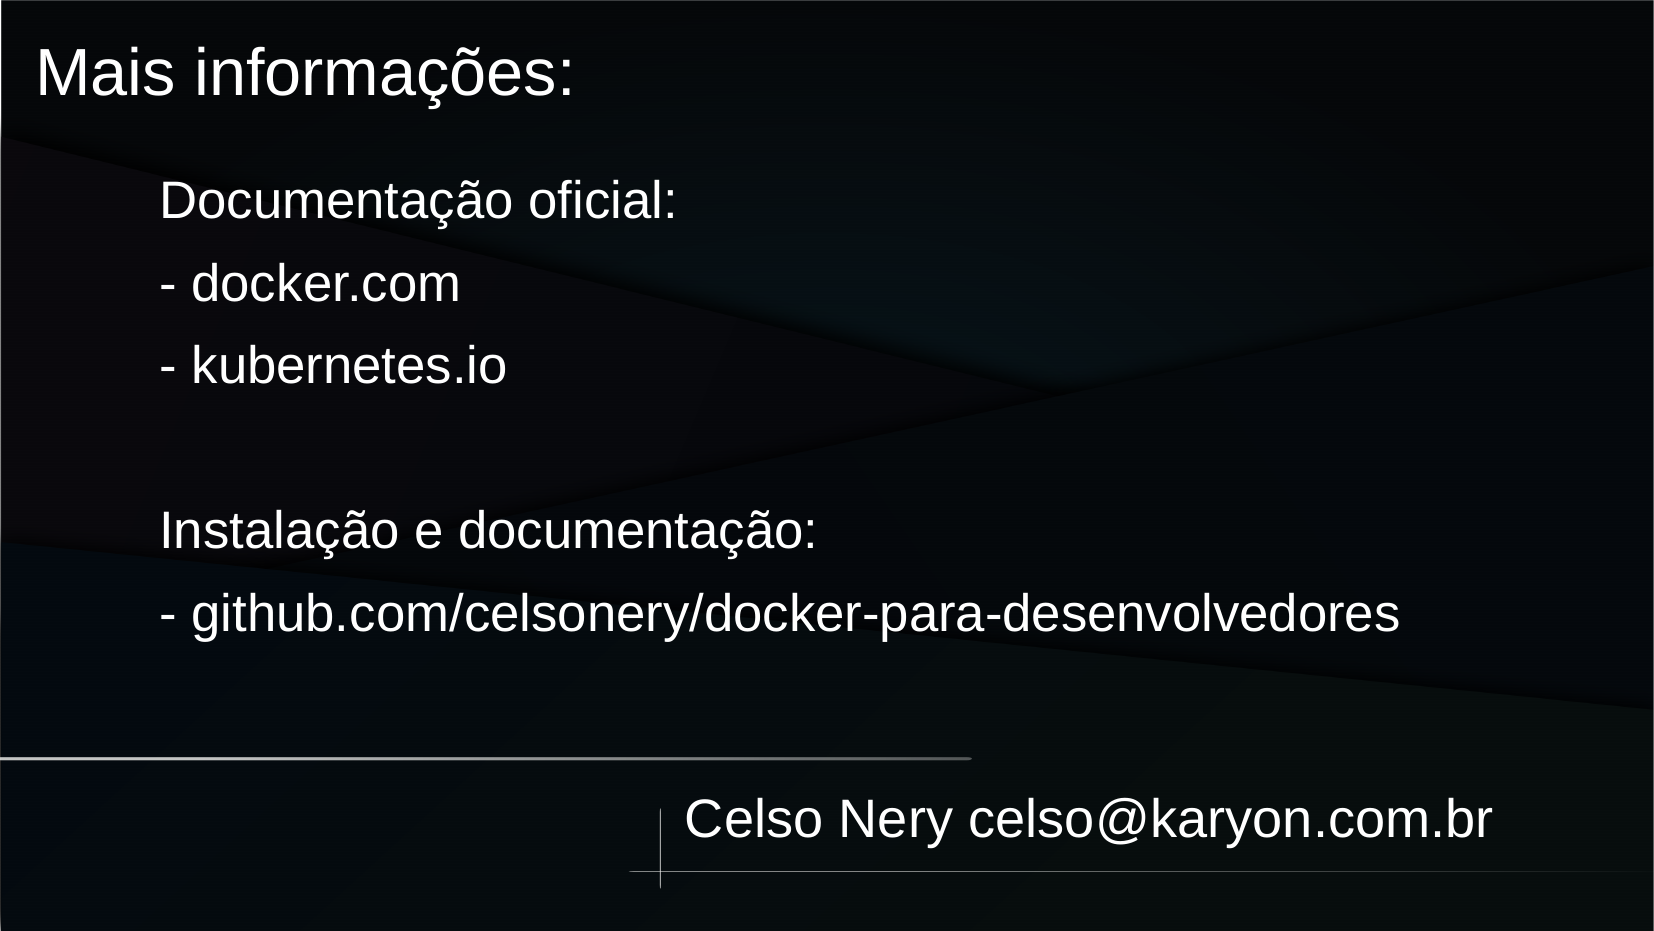

Mais informações:
Documentação oficial:
- docker.com
- kubernetes.io
Instalação e documentação:
- github.com/celsonery/docker-para-desenvolvedores
# Celso Nery celso@karyon.com.br